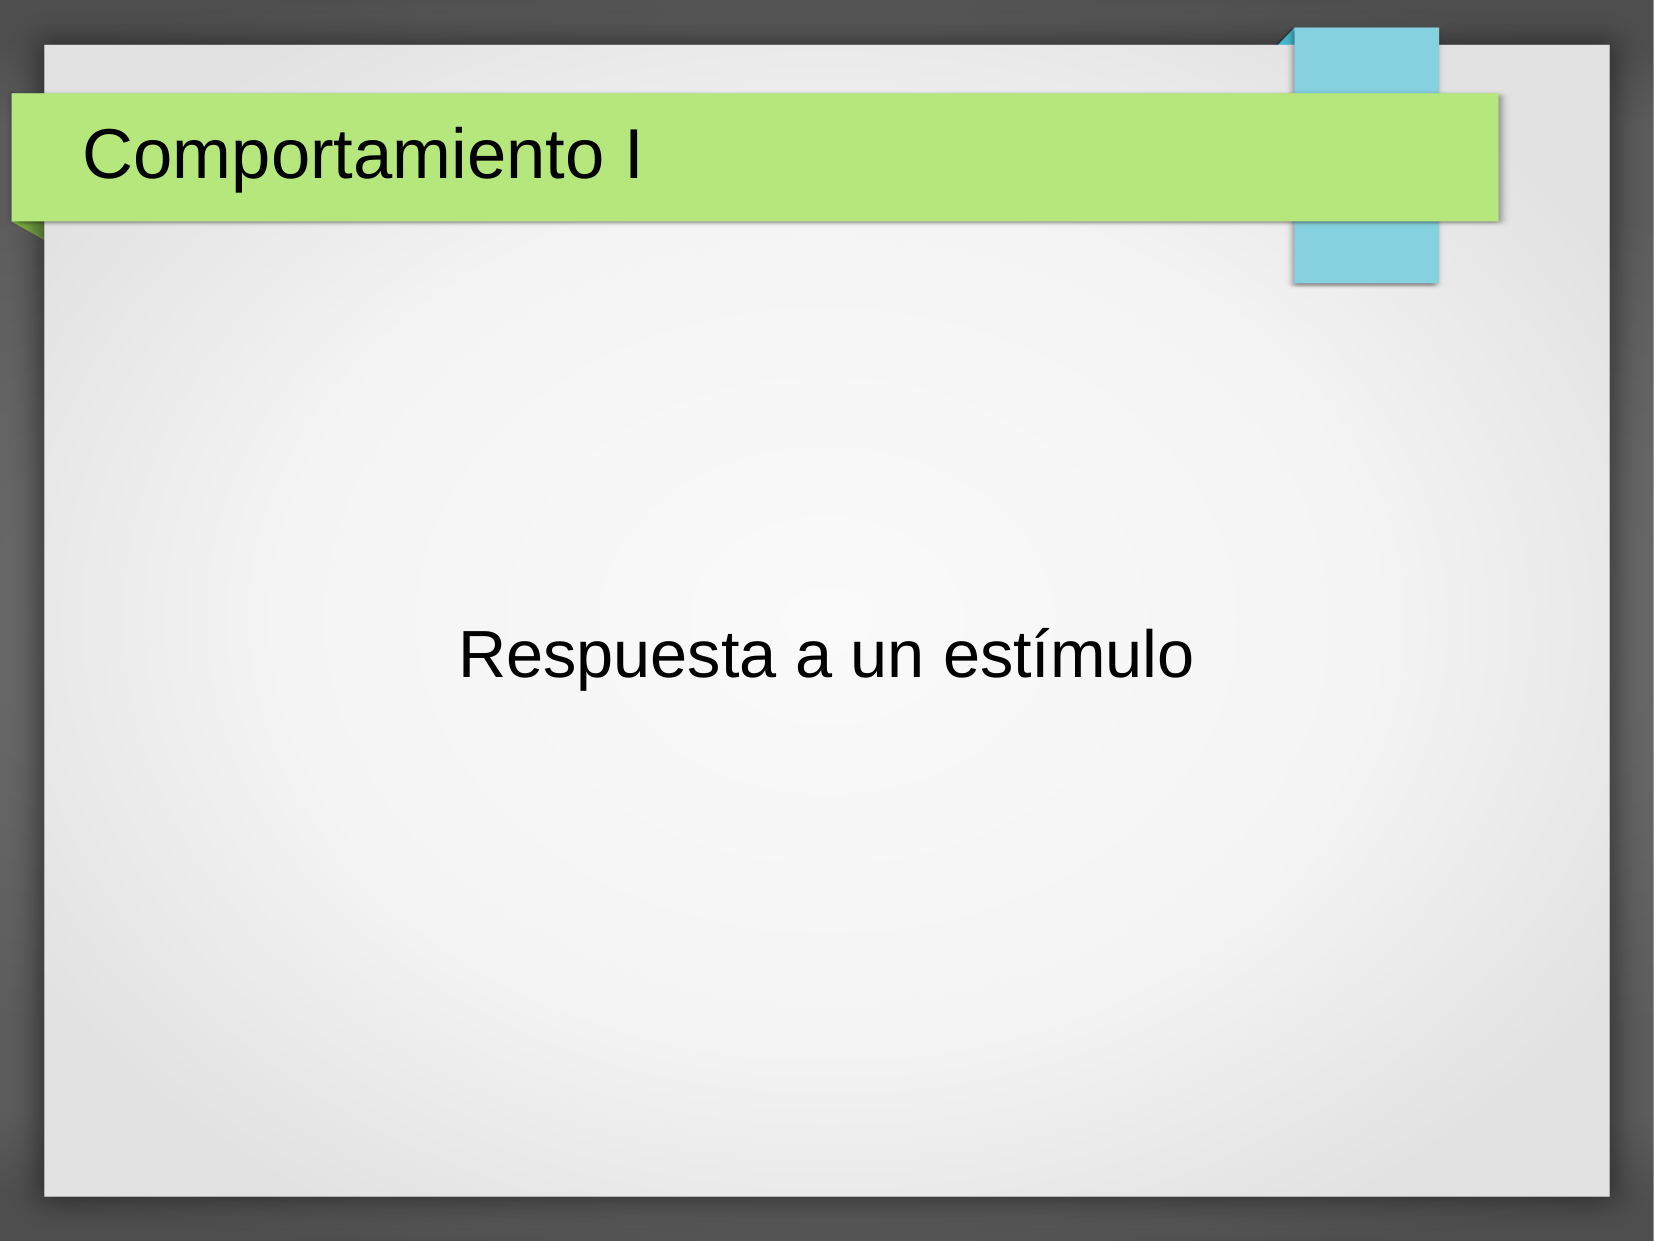

# Comportamiento I
Respuesta a un estímulo